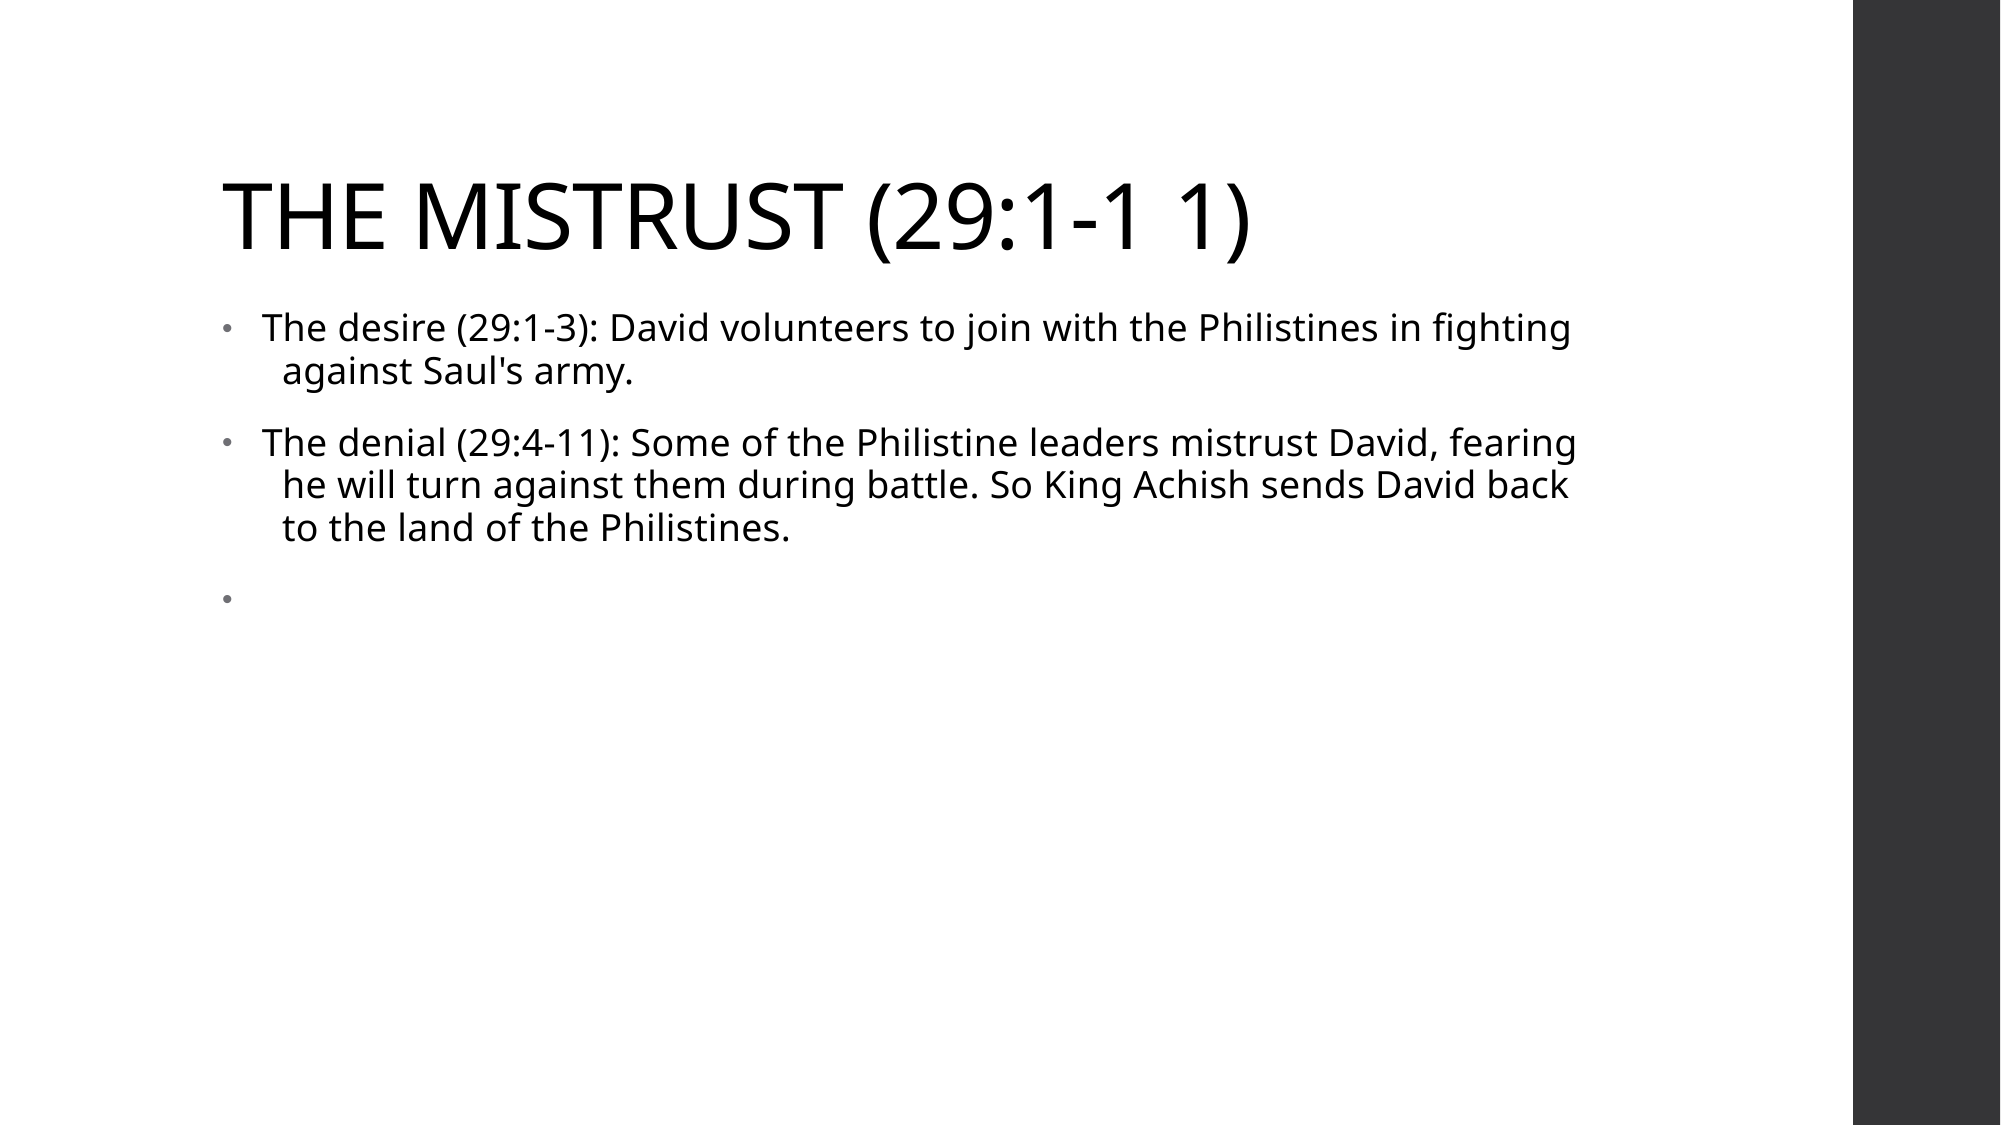

# THE MISTRUST (29:1-1 1)
 The desire (29:1-3): David volunteers to join with the Philistines in fighting against Saul's army.
 The denial (29:4-11): Some of the Philistine leaders mistrust David, fearing he will turn against them during battle. So King Achish sends David back to the land of the Philistines.